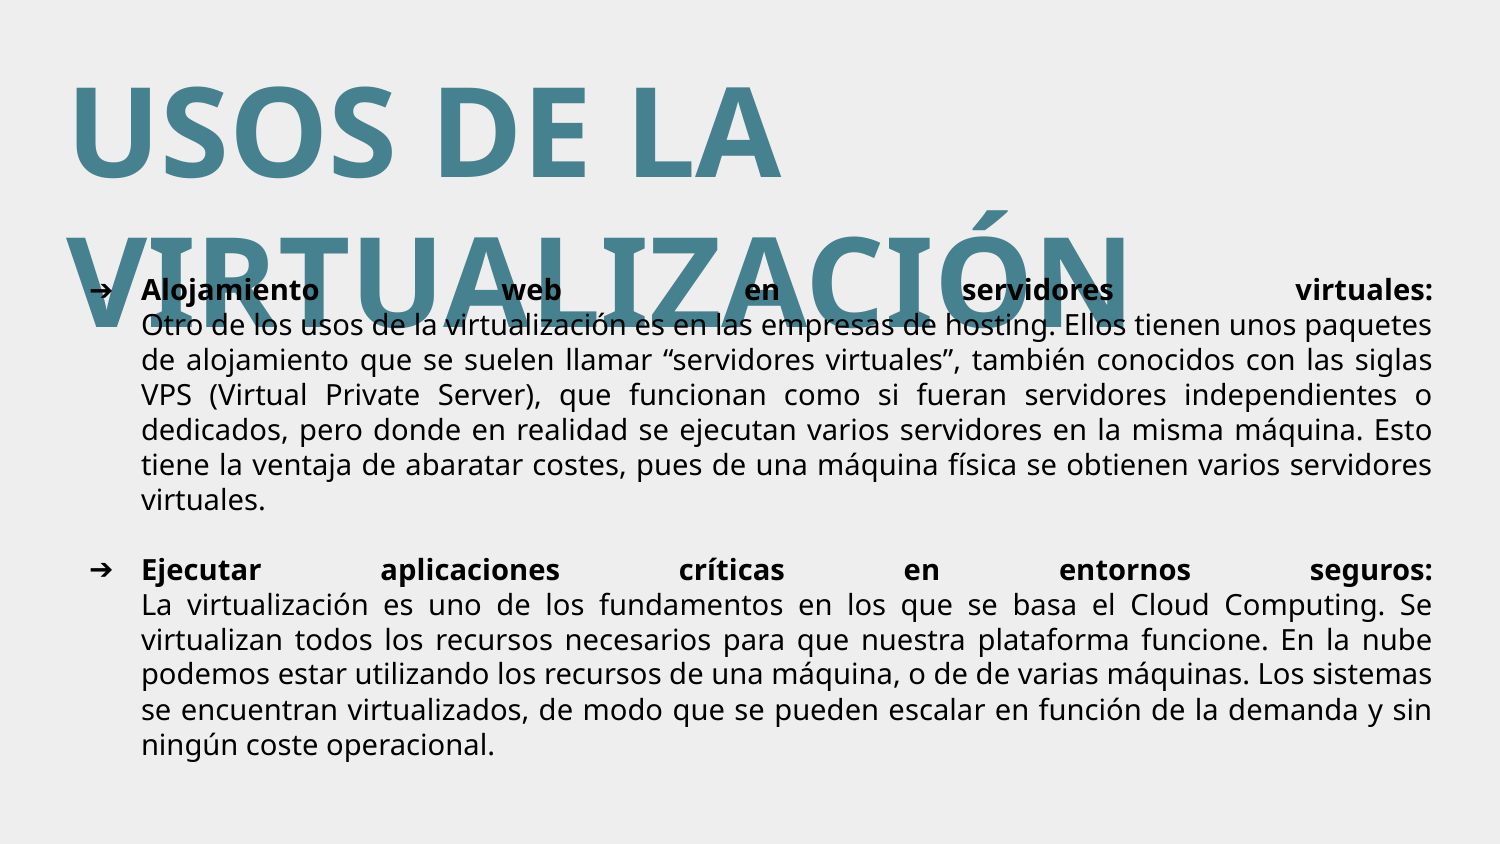

# USOS DE LA VIRTUALIZACIÓN
Alojamiento web en servidores virtuales:
Otro de los usos de la virtualización es en las empresas de hosting. Ellos tienen unos paquetes de alojamiento que se suelen llamar “servidores virtuales”, también conocidos con las siglas VPS (Virtual Private Server), que funcionan como si fueran servidores independientes o dedicados, pero donde en realidad se ejecutan varios servidores en la misma máquina. Esto tiene la ventaja de abaratar costes, pues de una máquina física se obtienen varios servidores virtuales.
Ejecutar aplicaciones críticas en entornos seguros:
La virtualización es uno de los fundamentos en los que se basa el Cloud Computing. Se virtualizan todos los recursos necesarios para que nuestra plataforma funcione. En la nube podemos estar utilizando los recursos de una máquina, o de de varias máquinas. Los sistemas se encuentran virtualizados, de modo que se pueden escalar en función de la demanda y sin ningún coste operacional.